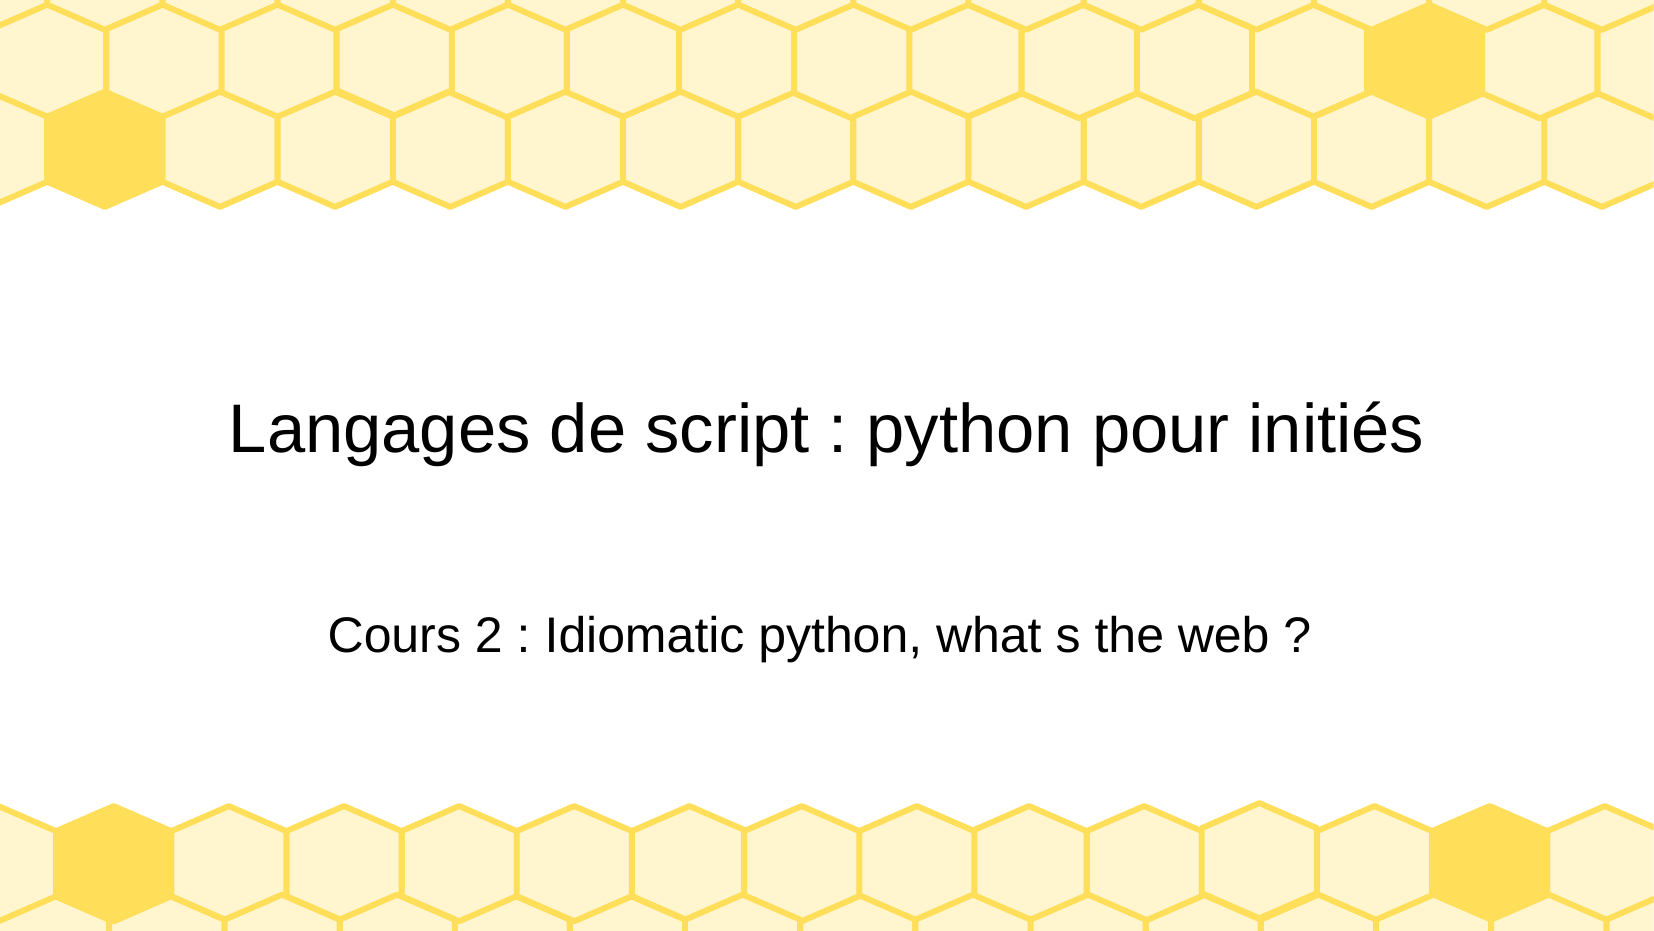

# Langages de script : python pour initiés
Cours 2 : Idiomatic python, what s the web ?